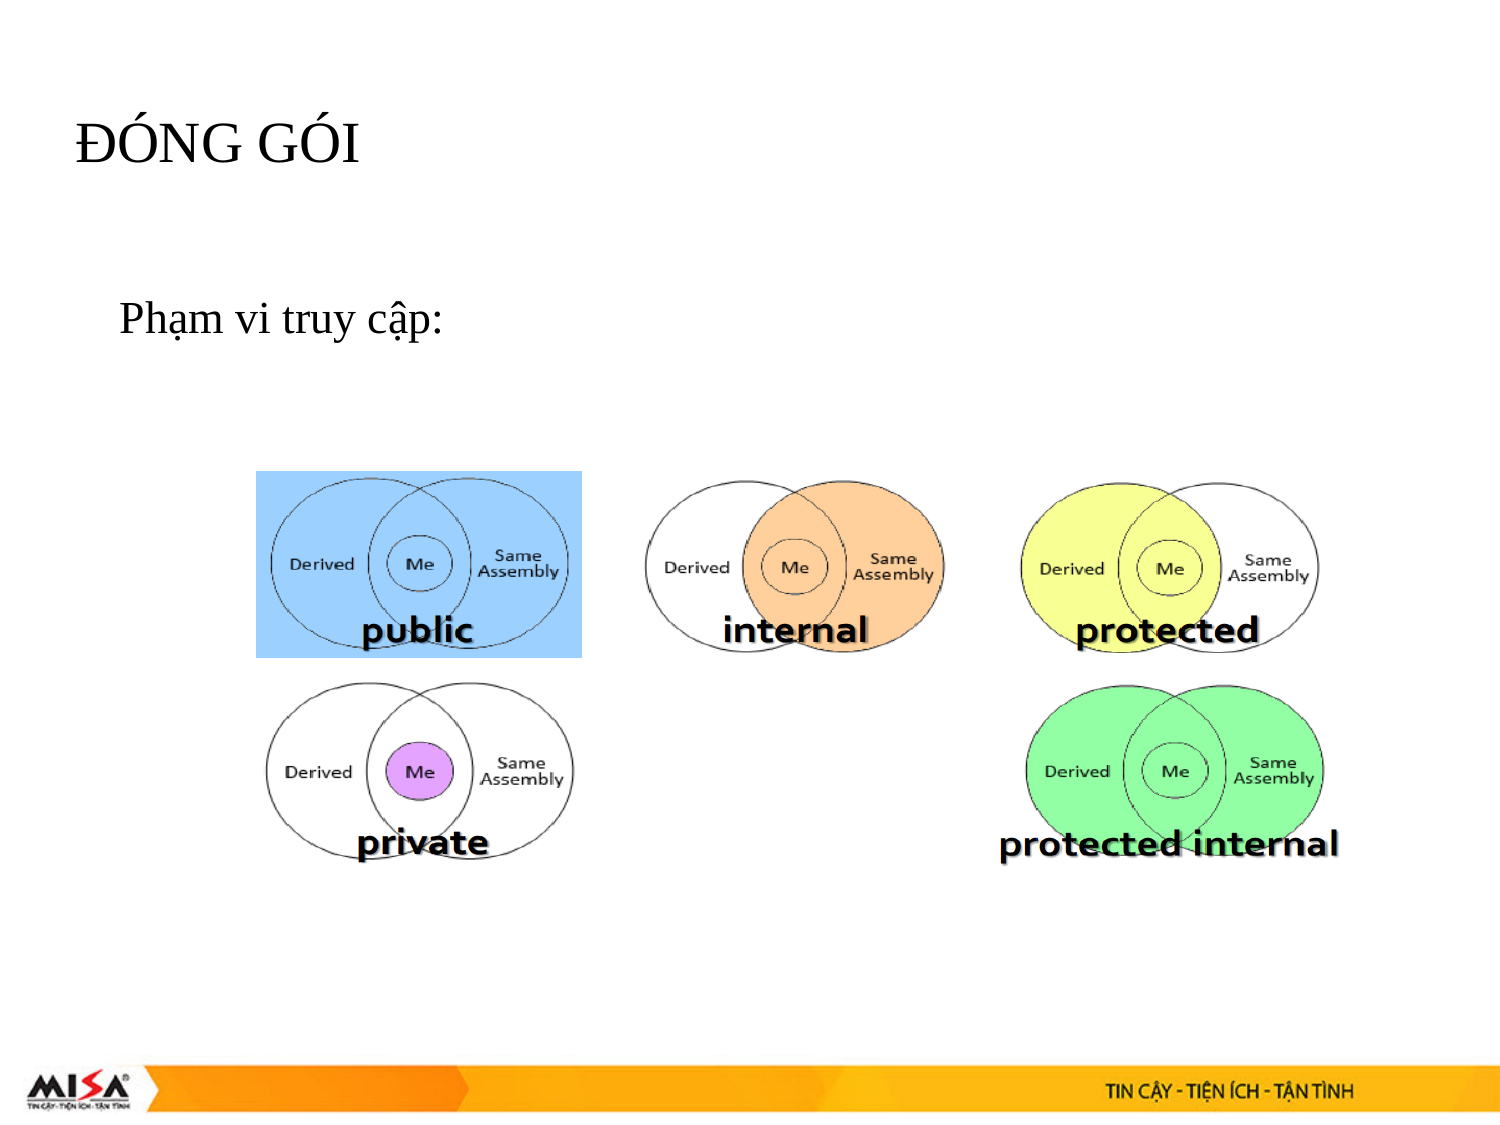

# ĐÓNG GÓI
Phạm vi truy cập: